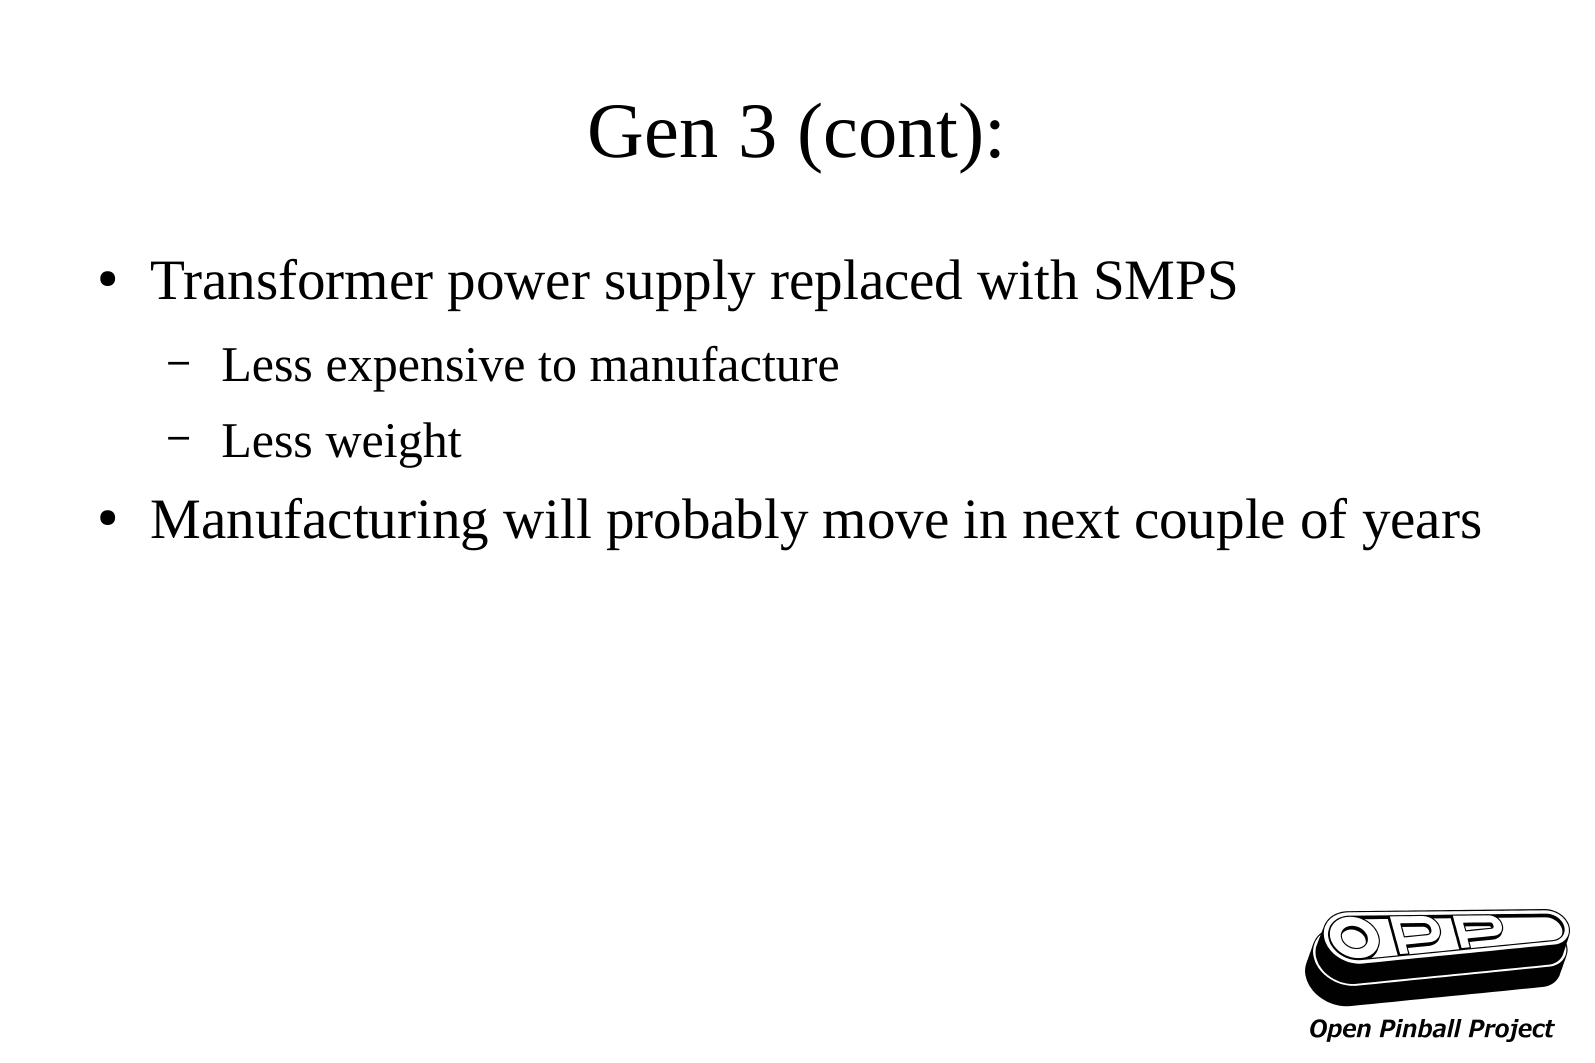

# Gen 3 (cont):
Transformer power supply replaced with SMPS
Less expensive to manufacture
Less weight
Manufacturing will probably move in next couple of years